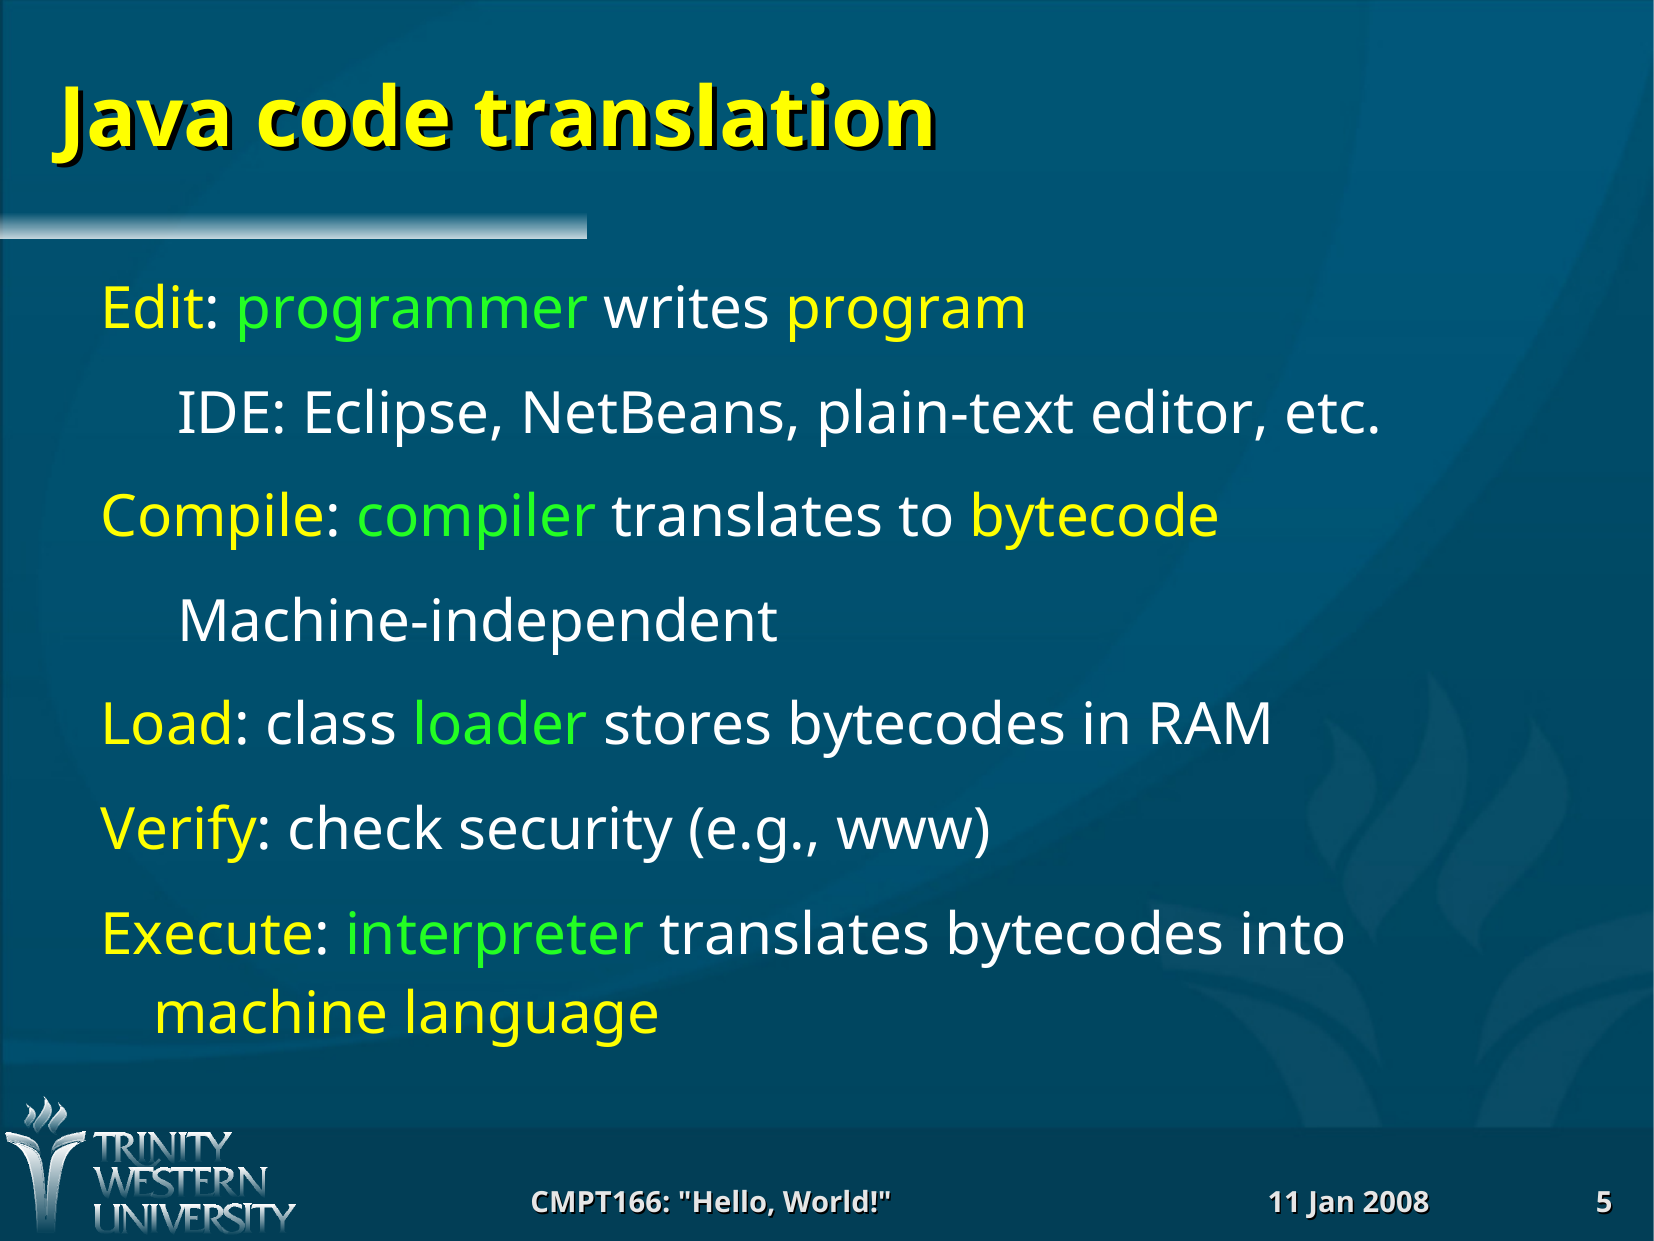

# Java code translation
Edit: programmer writes program
IDE: Eclipse, NetBeans, plain-text editor, etc.
Compile: compiler translates to bytecode
Machine-independent
Load: class loader stores bytecodes in RAM
Verify: check security (e.g., www)
Execute: interpreter translates bytecodes into machine language
CMPT166: "Hello, World!"
11 Jan 2008
5